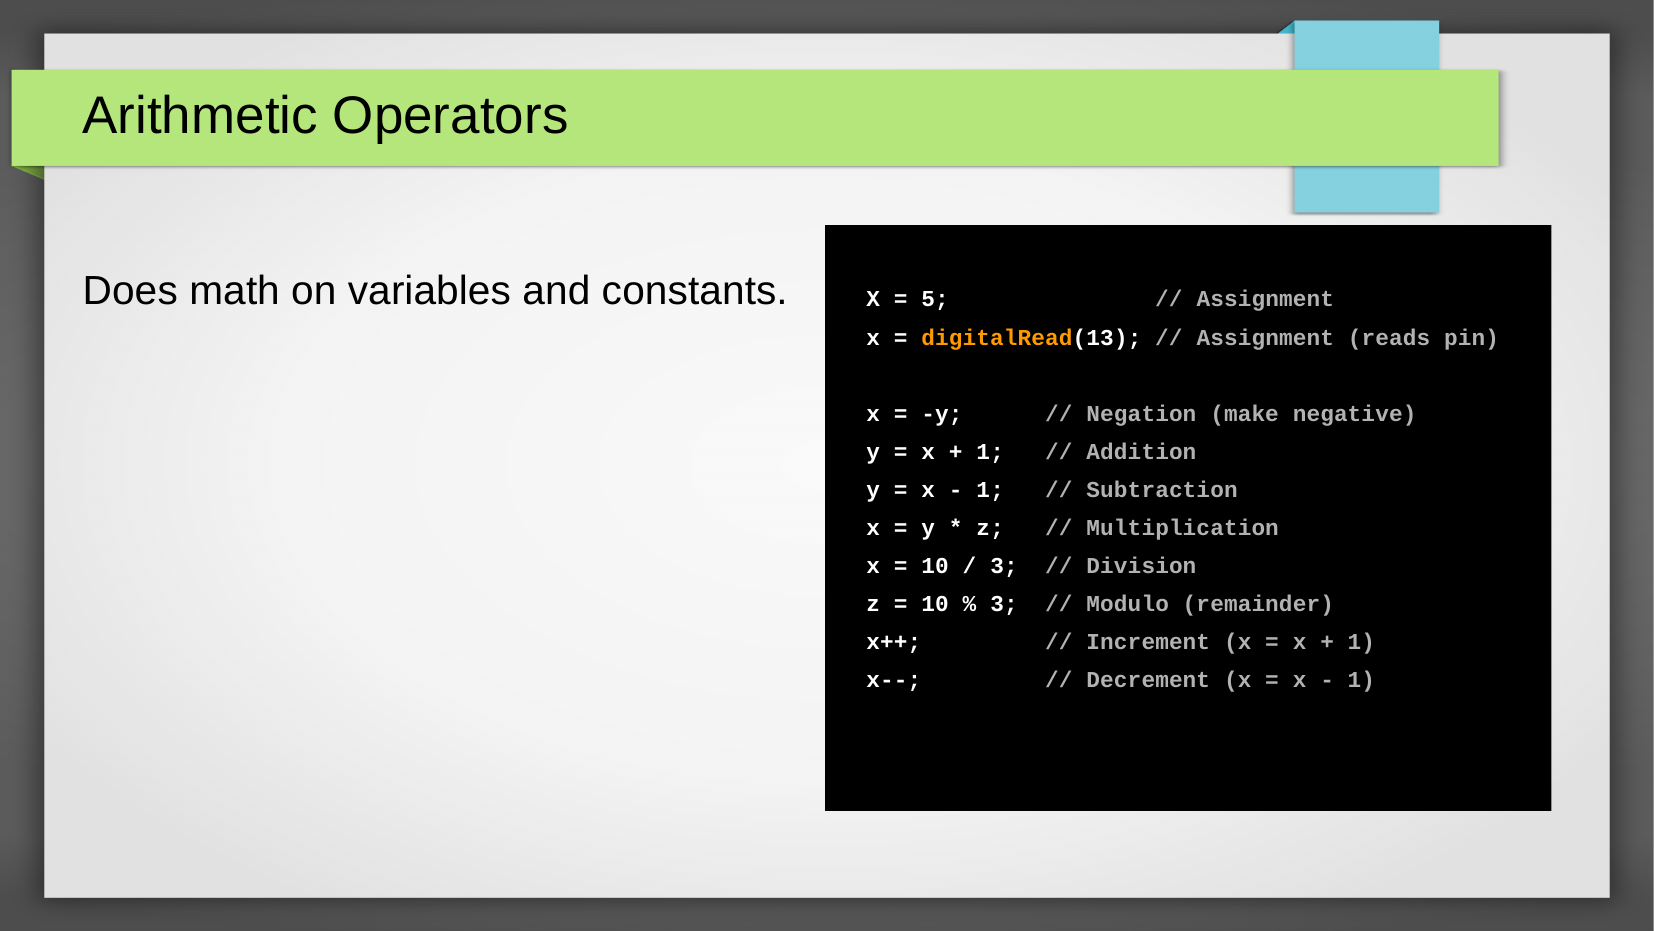

# Arithmetic Operators
Does math on variables and constants.
 X = 5; // Assignment
 x = digitalRead(13); // Assignment (reads pin)
 x = -y; // Negation (make negative)
 y = x + 1; // Addition
 y = x - 1; // Subtraction
 x = y * z; // Multiplication
 x = 10 / 3; // Division
 z = 10 % 3; // Modulo (remainder)
 x++; // Increment (x = x + 1)
 x--; // Decrement (x = x - 1)